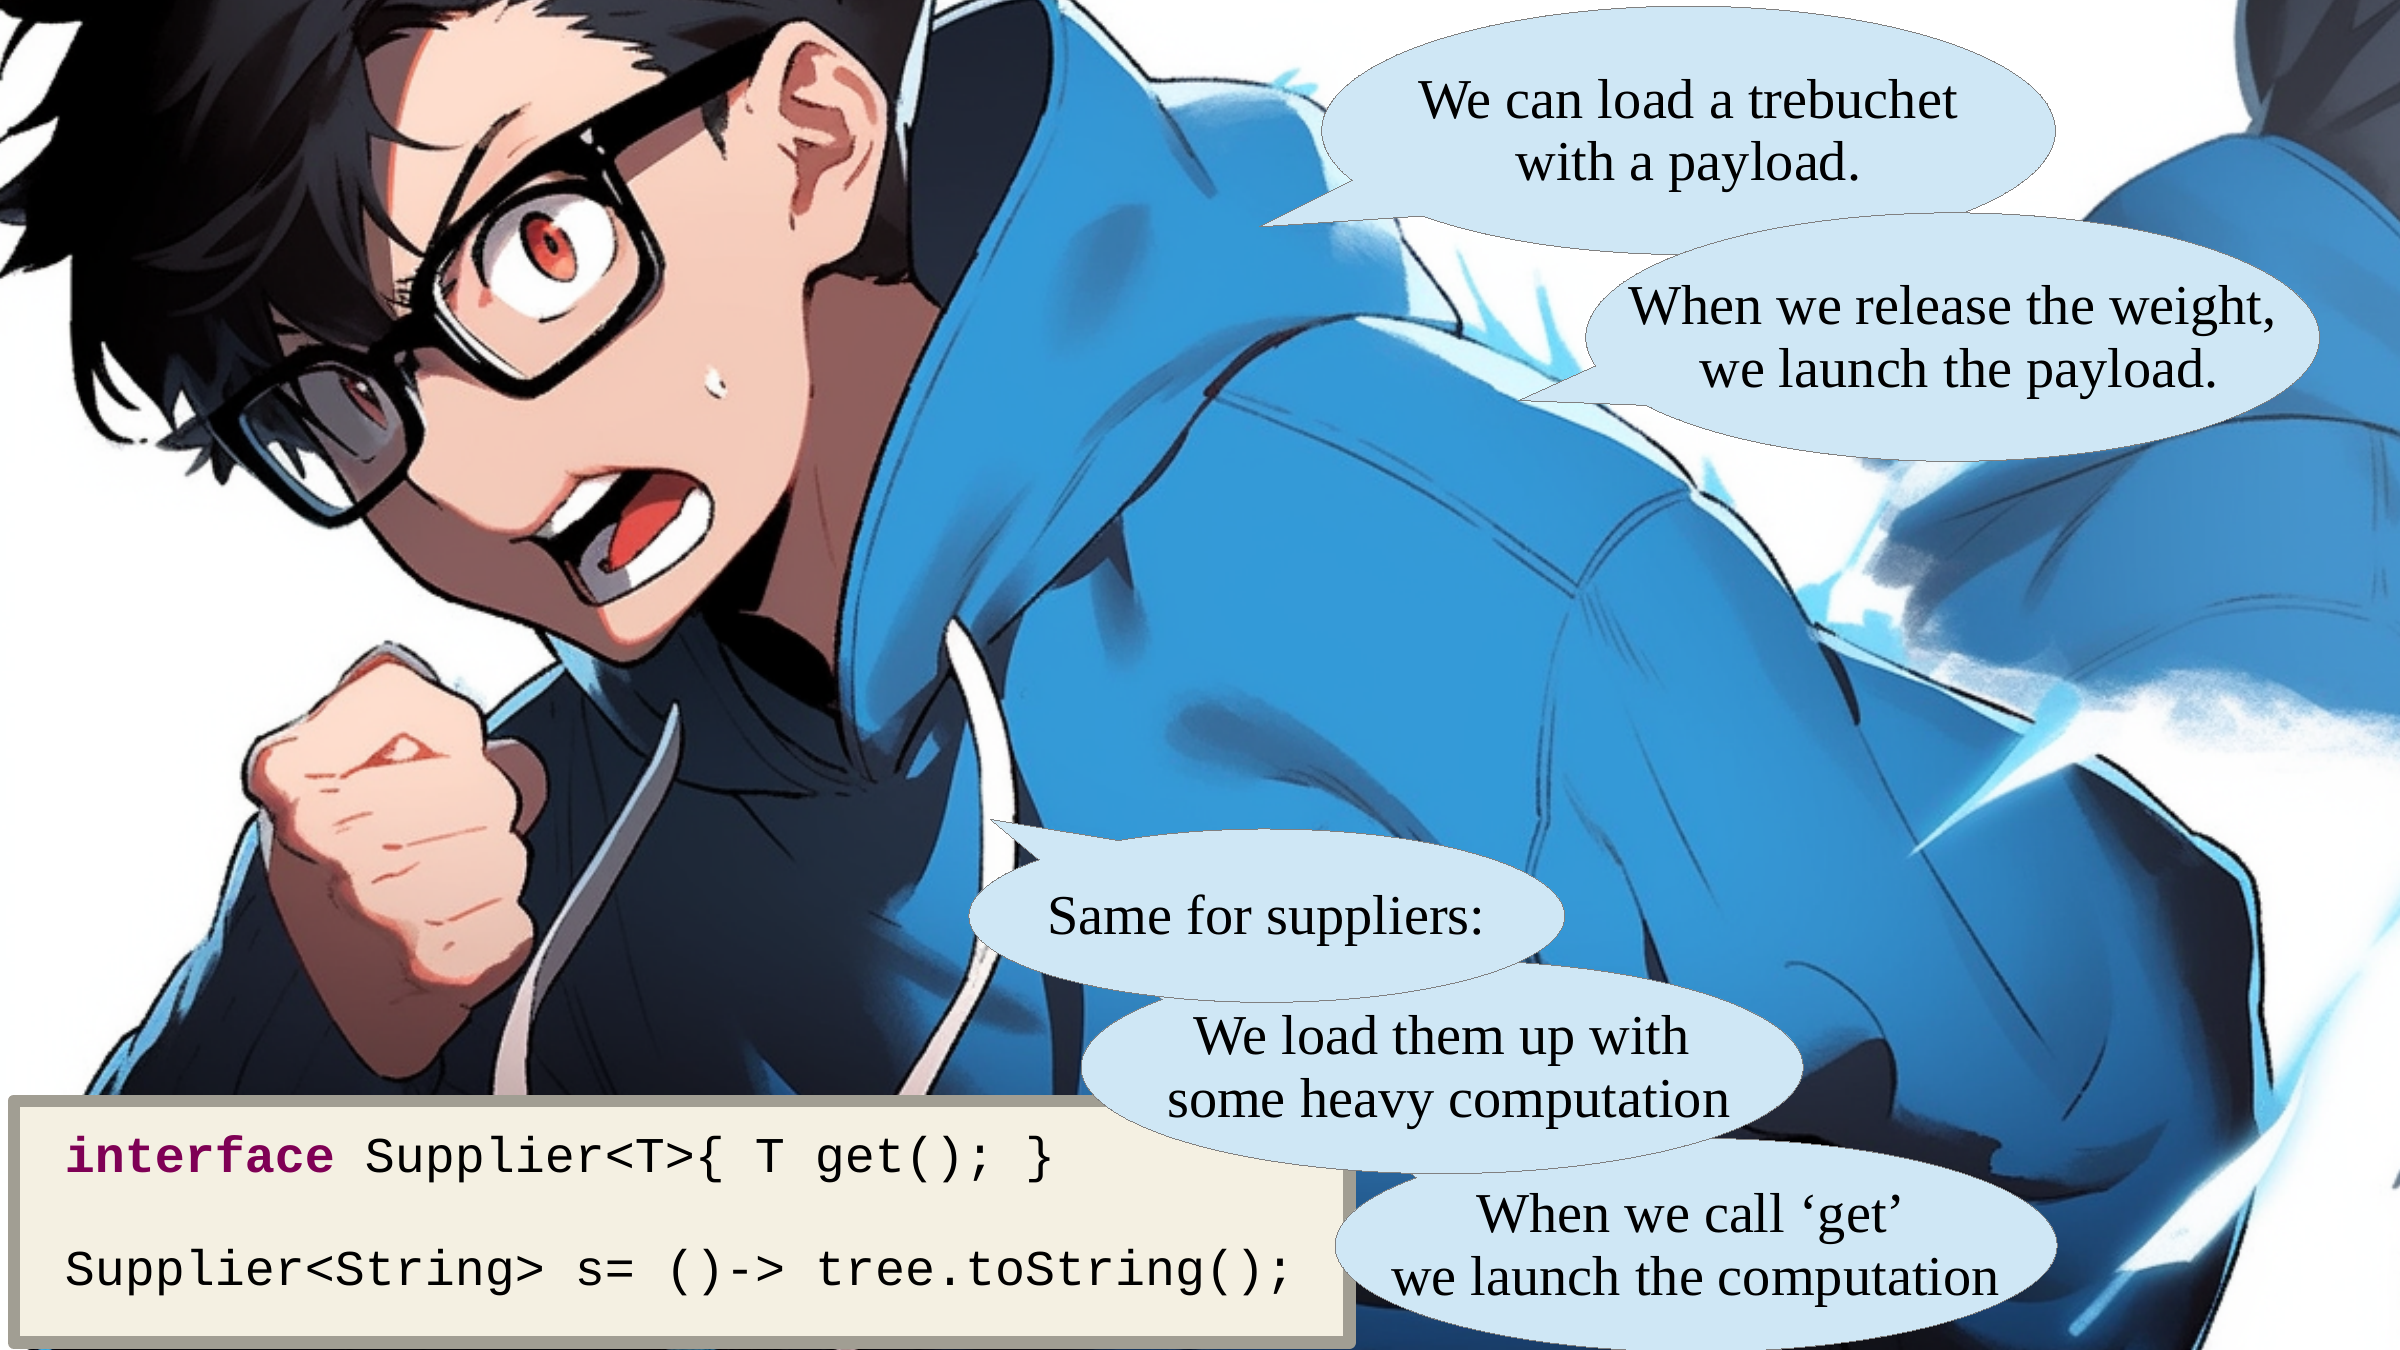

We can load a trebuchet
with a payload.
When we release the weight,
 we launch the payload.
Same for suppliers:
We load them up with
 some heavy computation
 interface Supplier<T>{ T get(); }
 Supplier<String> s= ()-> tree.toString();
When we call ‘get’
we launch the computation